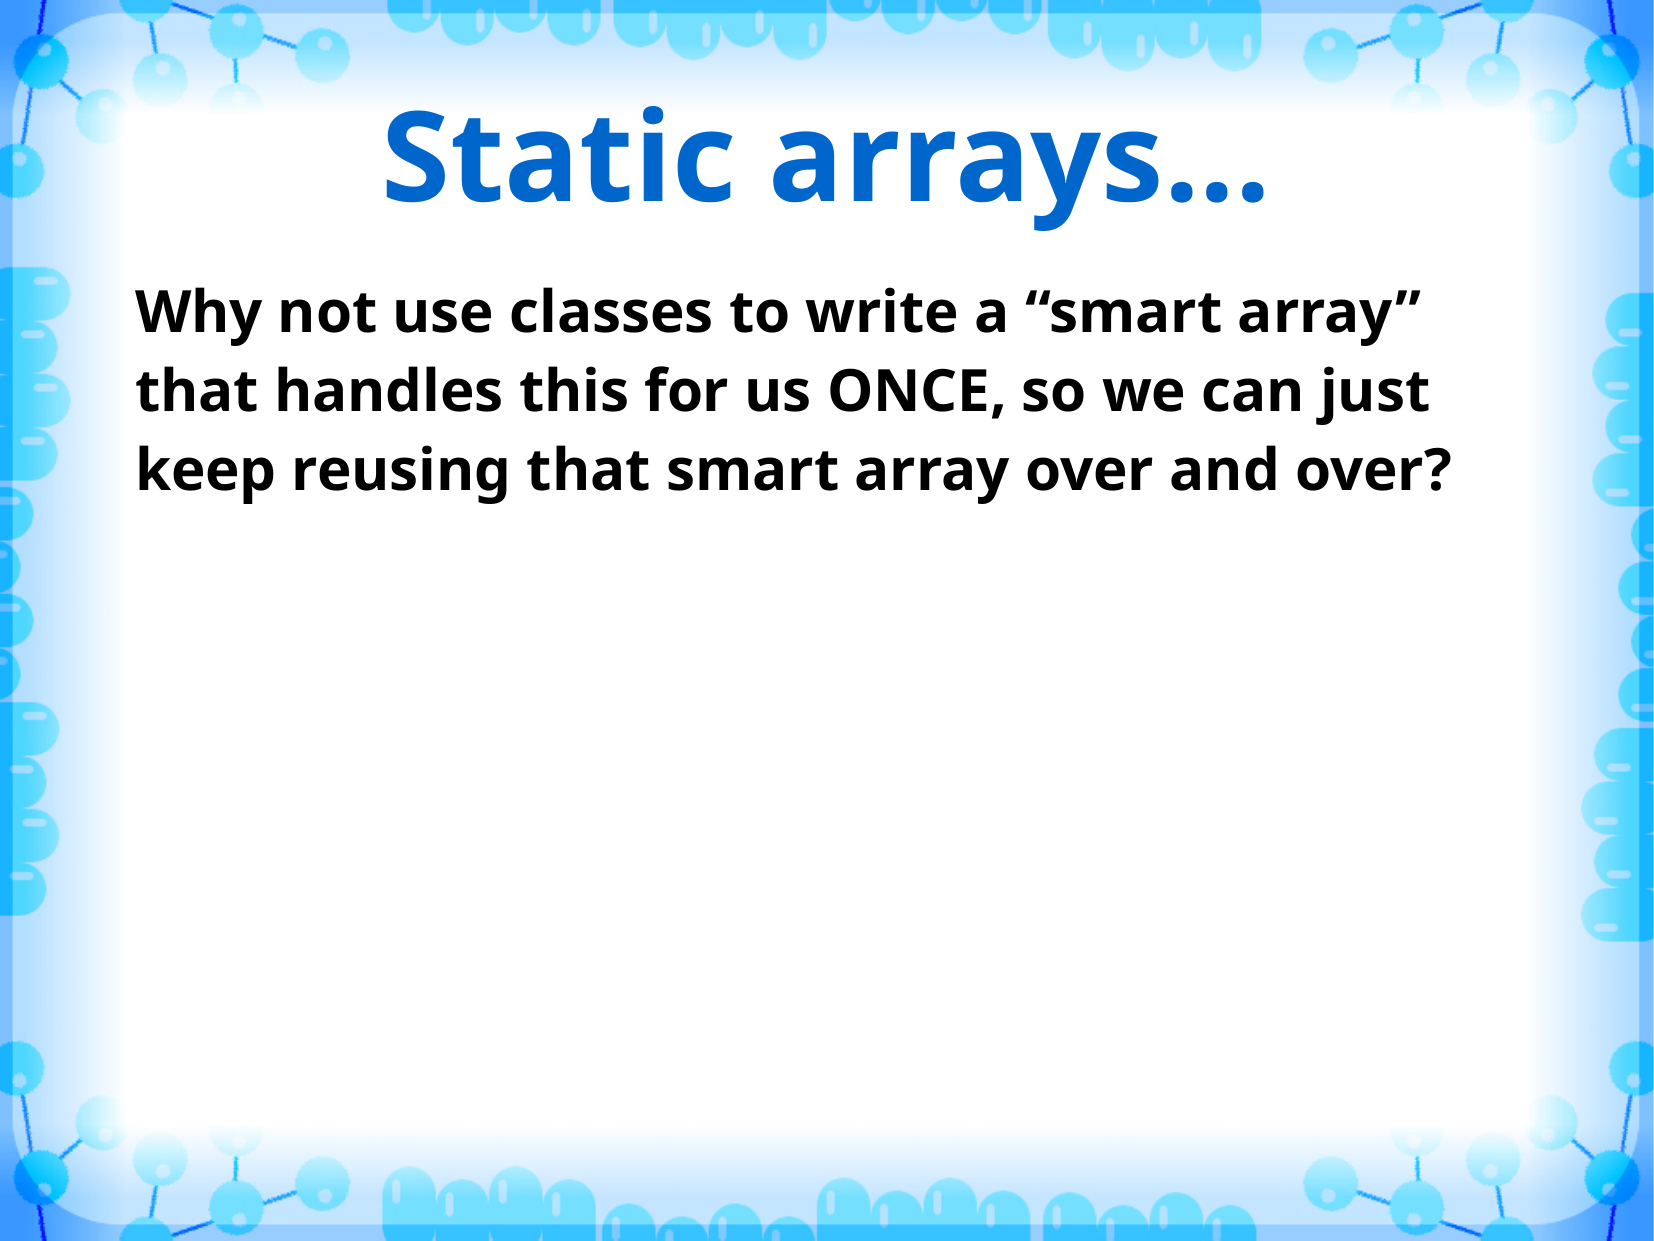

# Static arrays...
Why not use classes to write a “smart array” that handles this for us ONCE, so we can just keep reusing that smart array over and over?